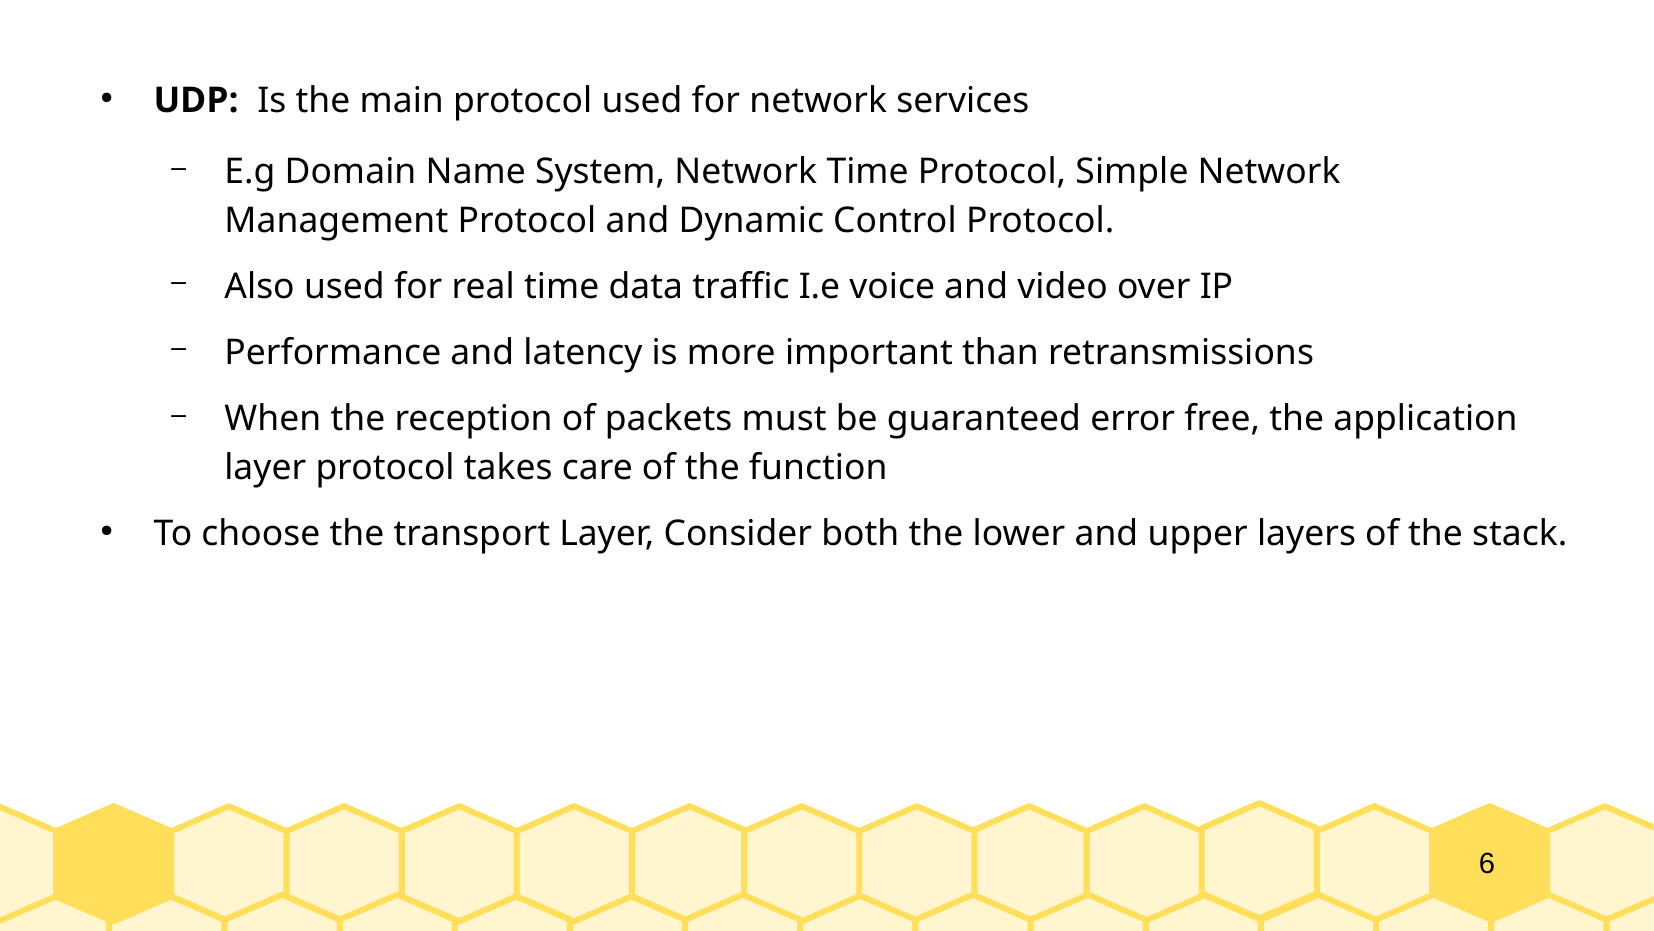

# UDP: Is the main protocol used for network services
E.g Domain Name System, Network Time Protocol, Simple Network Management Protocol and Dynamic Control Protocol.
Also used for real time data traffic I.e voice and video over IP
Performance and latency is more important than retransmissions
When the reception of packets must be guaranteed error free, the application layer protocol takes care of the function
To choose the transport Layer, Consider both the lower and upper layers of the stack.